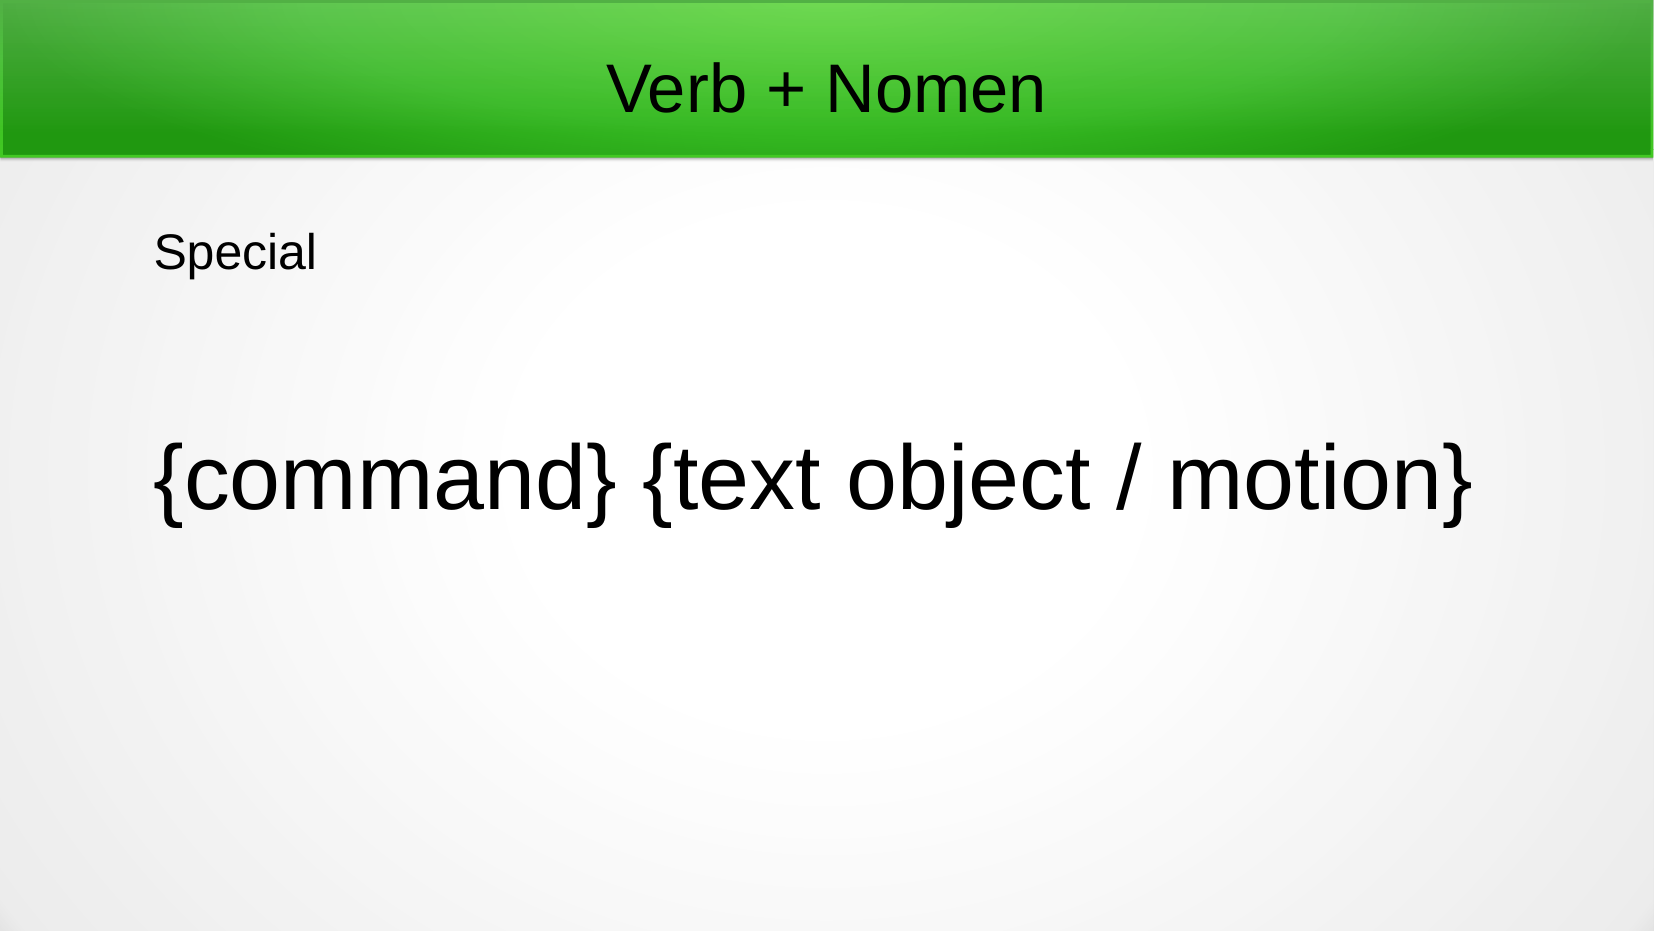

# Verb + Nomen
Special
{command} {text object / motion}